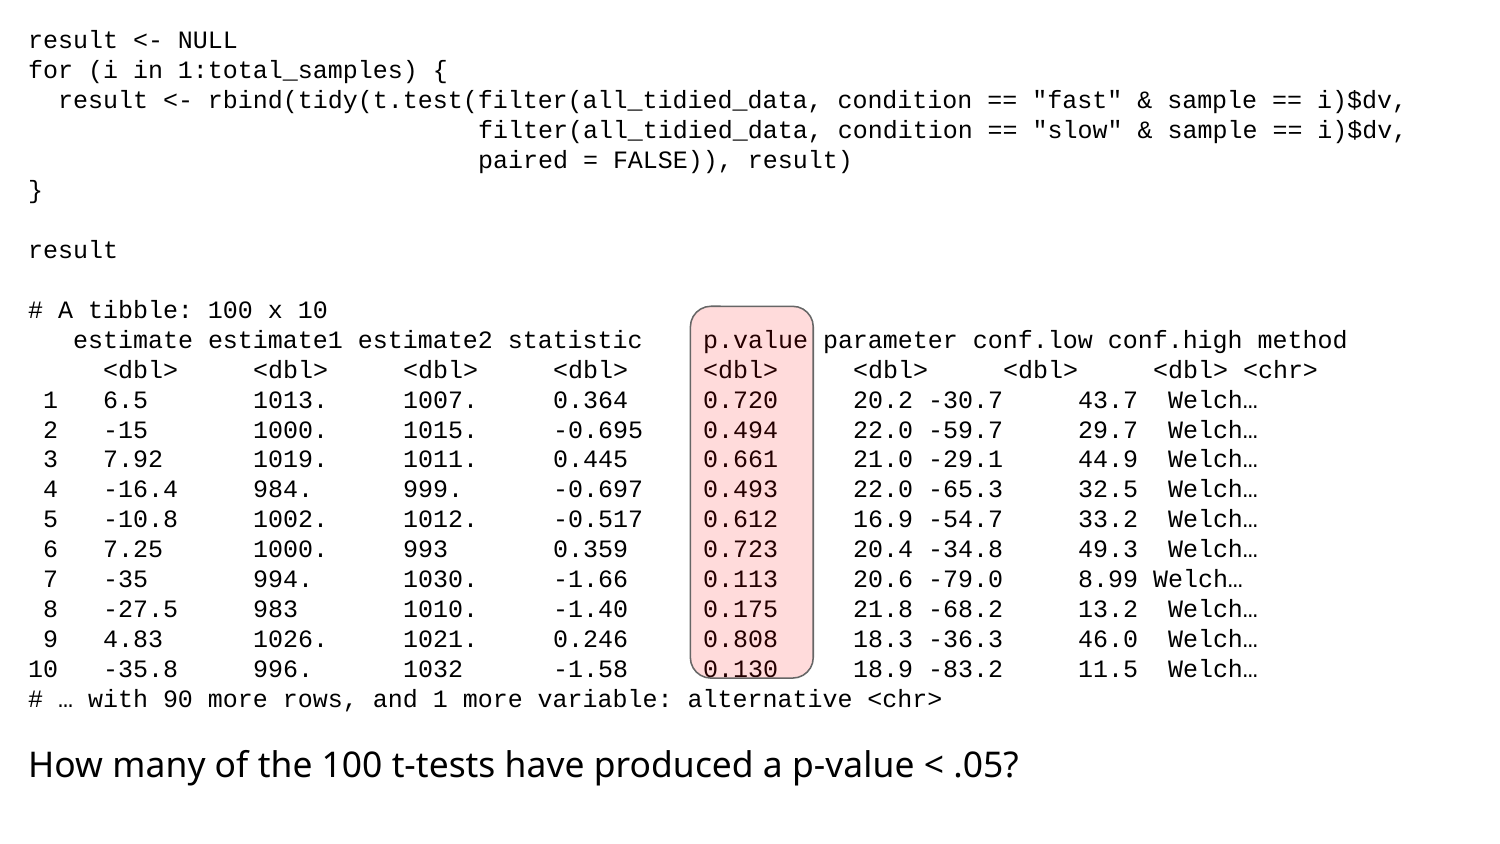

result <- NULL
for (i in 1:total_samples) {
 result <- rbind(tidy(t.test(filter(all_tidied_data, condition == "fast" & sample == i)$dv,
 	filter(all_tidied_data, condition == "slow" & sample == i)$dv,
 	paired = FALSE)), result)
}
result
# A tibble: 100 x 10
 estimate estimate1 estimate2 statistic 	p.value parameter conf.low conf.high method
 	<dbl> 	<dbl> 	<dbl> 	<dbl> 	<dbl> 	<dbl>	<dbl> 	<dbl> <chr>
 1 	6.5 	1013. 	1007. 	0.364 	0.720 	20.2	-30.7 	43.7 Welch…
 2 -15 	1000. 	1015.	-0.695	0.494 	22.0	-59.7 	29.7 Welch…
 3 	7.92 	1019. 	1011. 	0.445 	0.661 	21.0	-29.1 	44.9 Welch…
 4 -16.4 	984. 	999.		-0.697 	0.493 	22.0	-65.3 	32.5 Welch…
 5 -10.8 	1002. 	1012.	-0.517 	0.612 	16.9	-54.7 	33.2 Welch…
 6 	7.25 	1000. 	993 	0.359 	0.723 	20.4	-34.8 	49.3 Welch…
 7 -35 	994. 	1030.	-1.66	0.113 	20.6	-79.0 	8.99 Welch…
 8 -27.5 	983 	1010.	-1.40	0.175 	21.8	-68.2 	13.2 Welch…
 9 	4.83 	1026. 	1021. 	0.246 	0.808 	18.3	-36.3 	46.0 Welch…
10 -35.8 	996. 	1032 	-1.58	0.130 	18.9	-83.2 	11.5 Welch…
# … with 90 more rows, and 1 more variable: alternative <chr>
How many of the 100 t-tests have produced a p-value < .05?